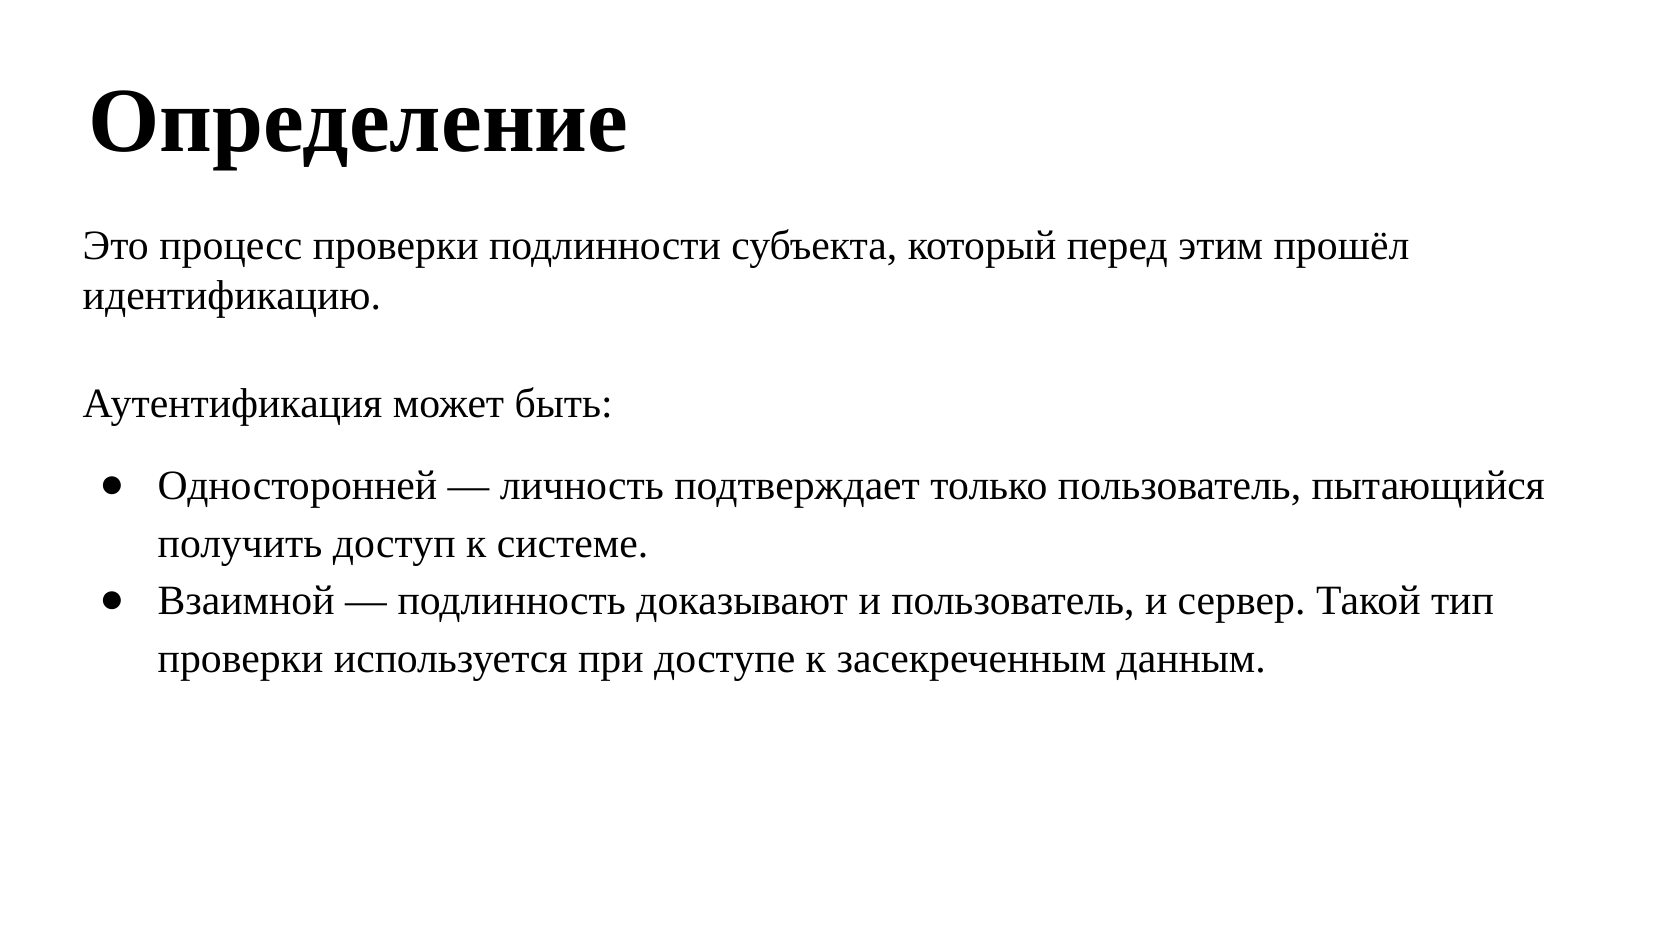

Определение
Это процесс проверки подлинности субъекта, который перед этим прошёл идентификацию.
Аутентификация может быть:
Односторонней — личность подтверждает только пользователь, пытающийся получить доступ к системе.
Взаимной — подлинность доказывают и пользователь, и сервер. Такой тип проверки используется при доступе к засекреченным данным.